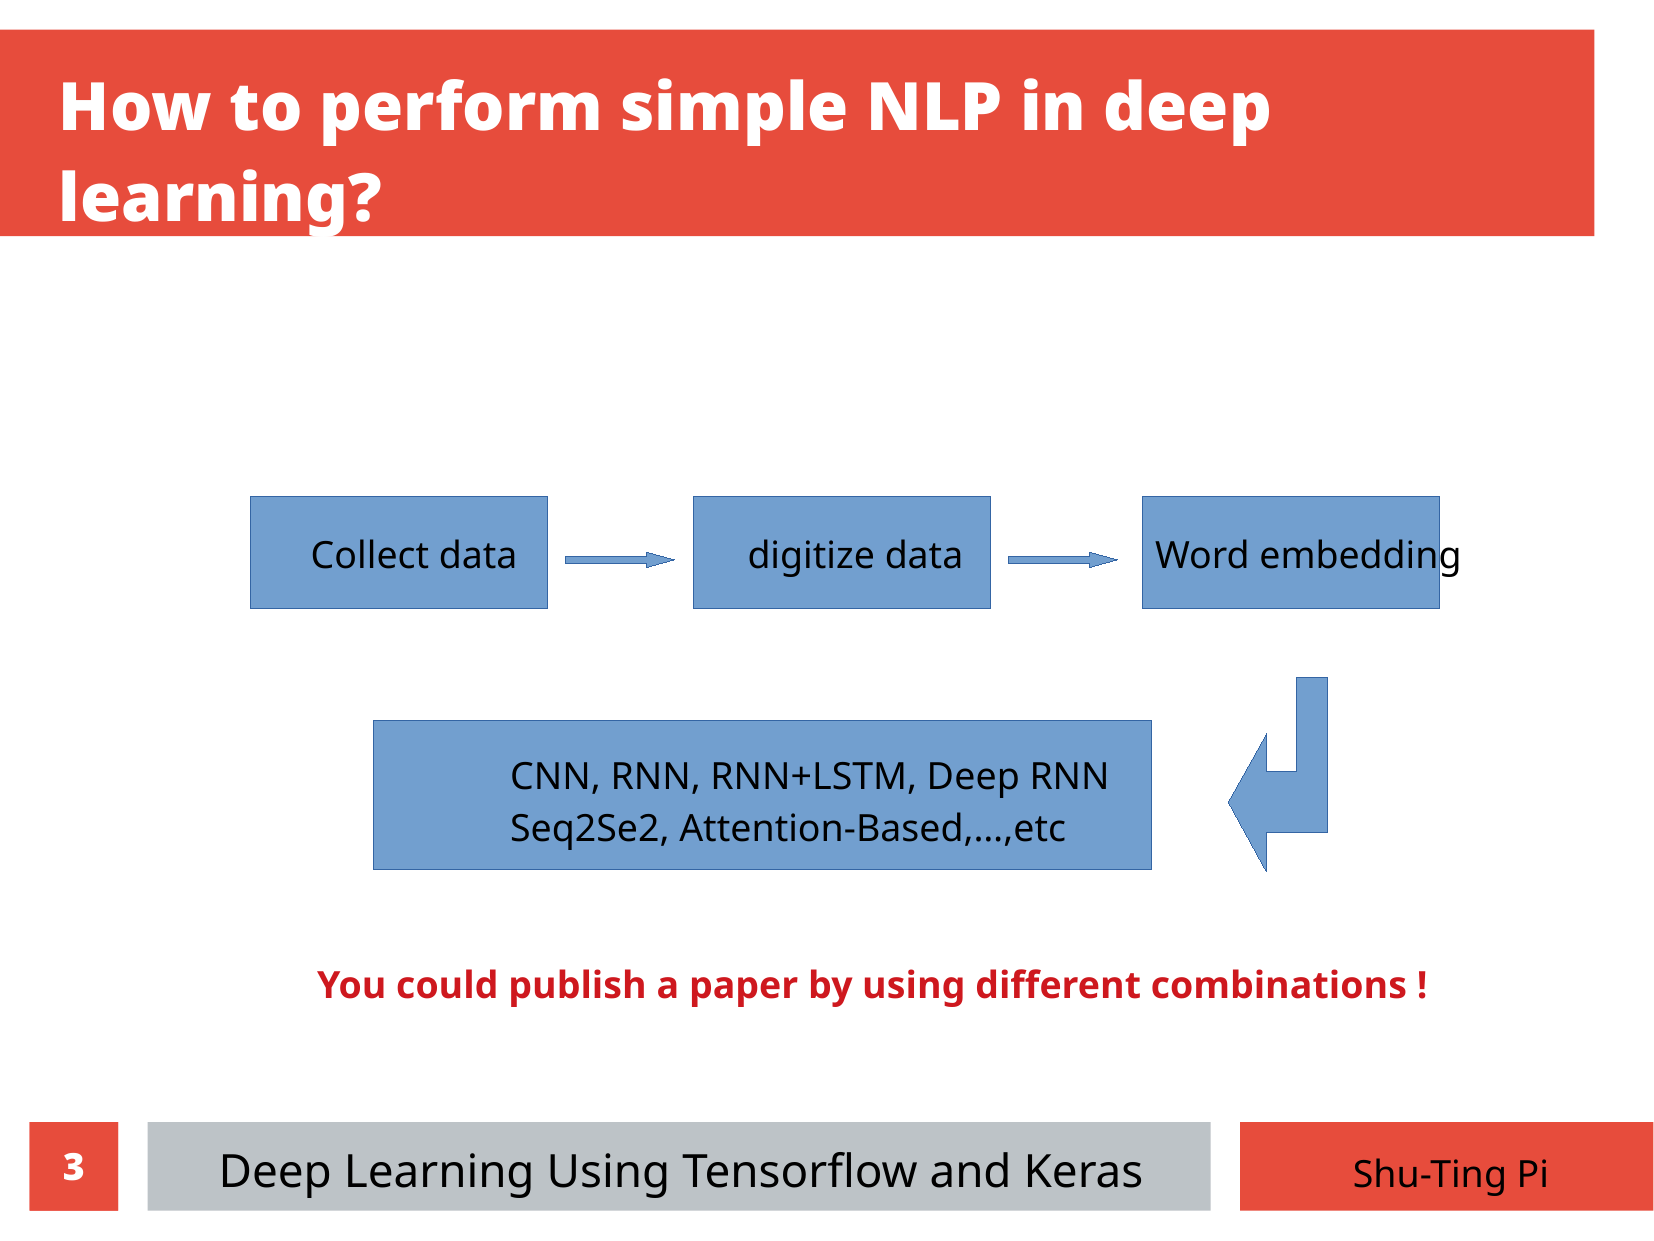

# How to perform simple NLP in deep learning?
Collect data
digitize data
Word embedding
CNN, RNN, RNN+LSTM, Deep RNN
Seq2Se2, Attention-Based,…,etc
You could publish a paper by using different combinations !
3
Deep Learning Using Tensorflow and Keras
Shu-Ting Pi